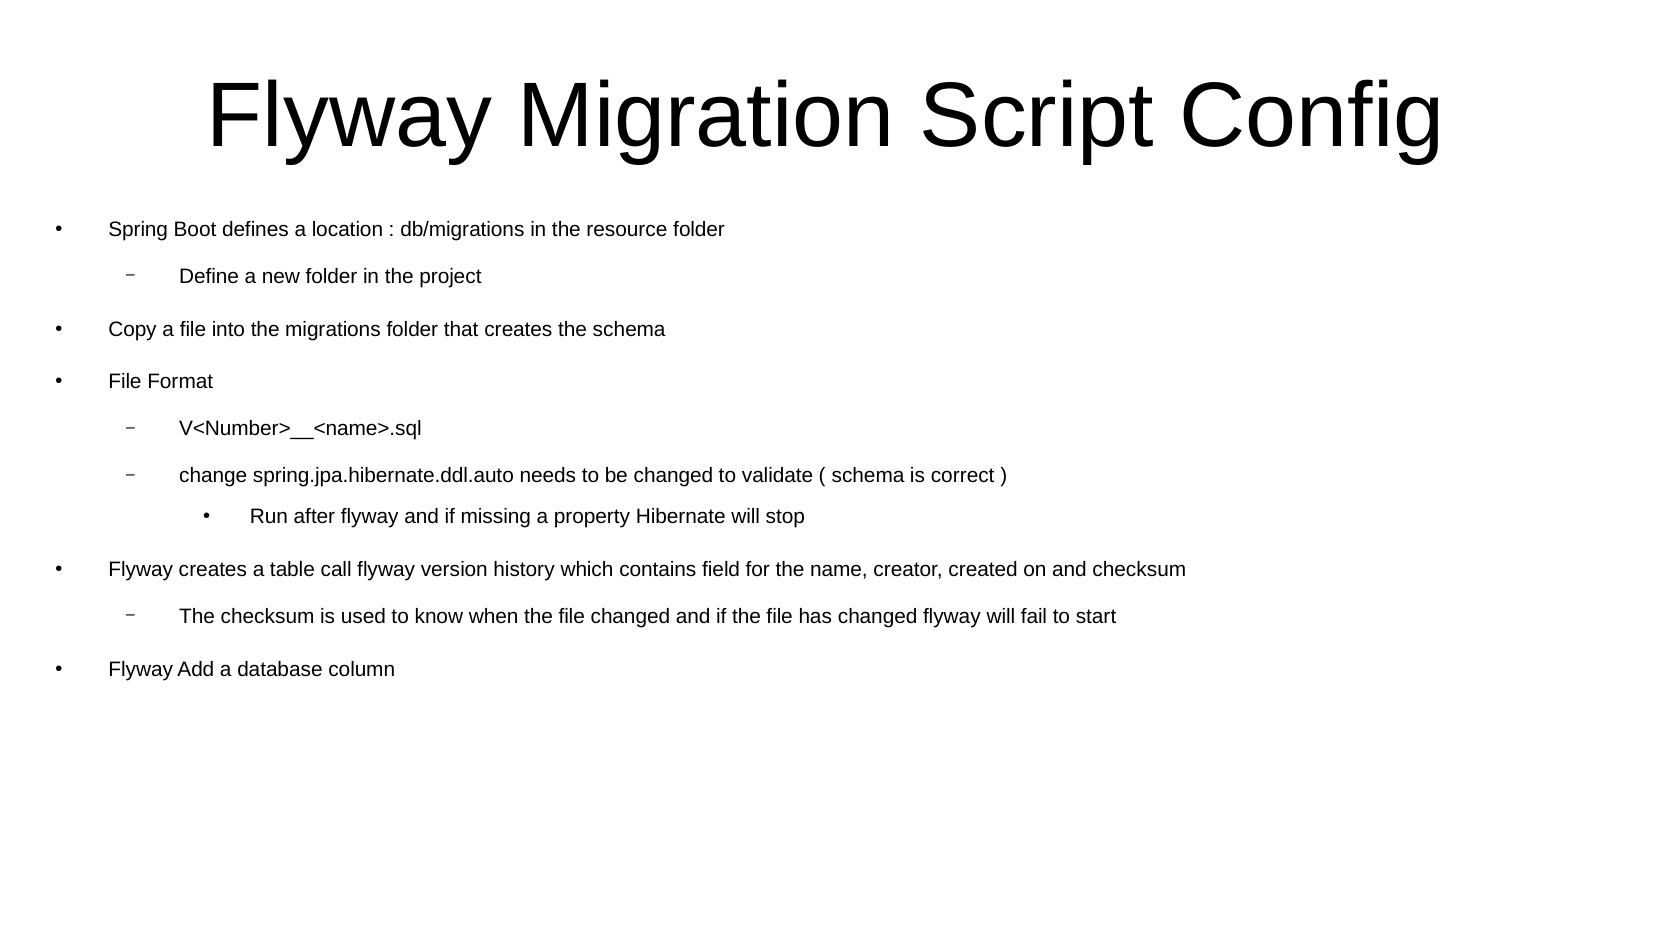

# Flyway Migration Script Config
Spring Boot defines a location : db/migrations in the resource folder
Define a new folder in the project
Copy a file into the migrations folder that creates the schema
File Format
V<Number>__<name>.sql
change spring.jpa.hibernate.ddl.auto needs to be changed to validate ( schema is correct )
Run after flyway and if missing a property Hibernate will stop
Flyway creates a table call flyway version history which contains field for the name, creator, created on and checksum
The checksum is used to know when the file changed and if the file has changed flyway will fail to start
Flyway Add a database column